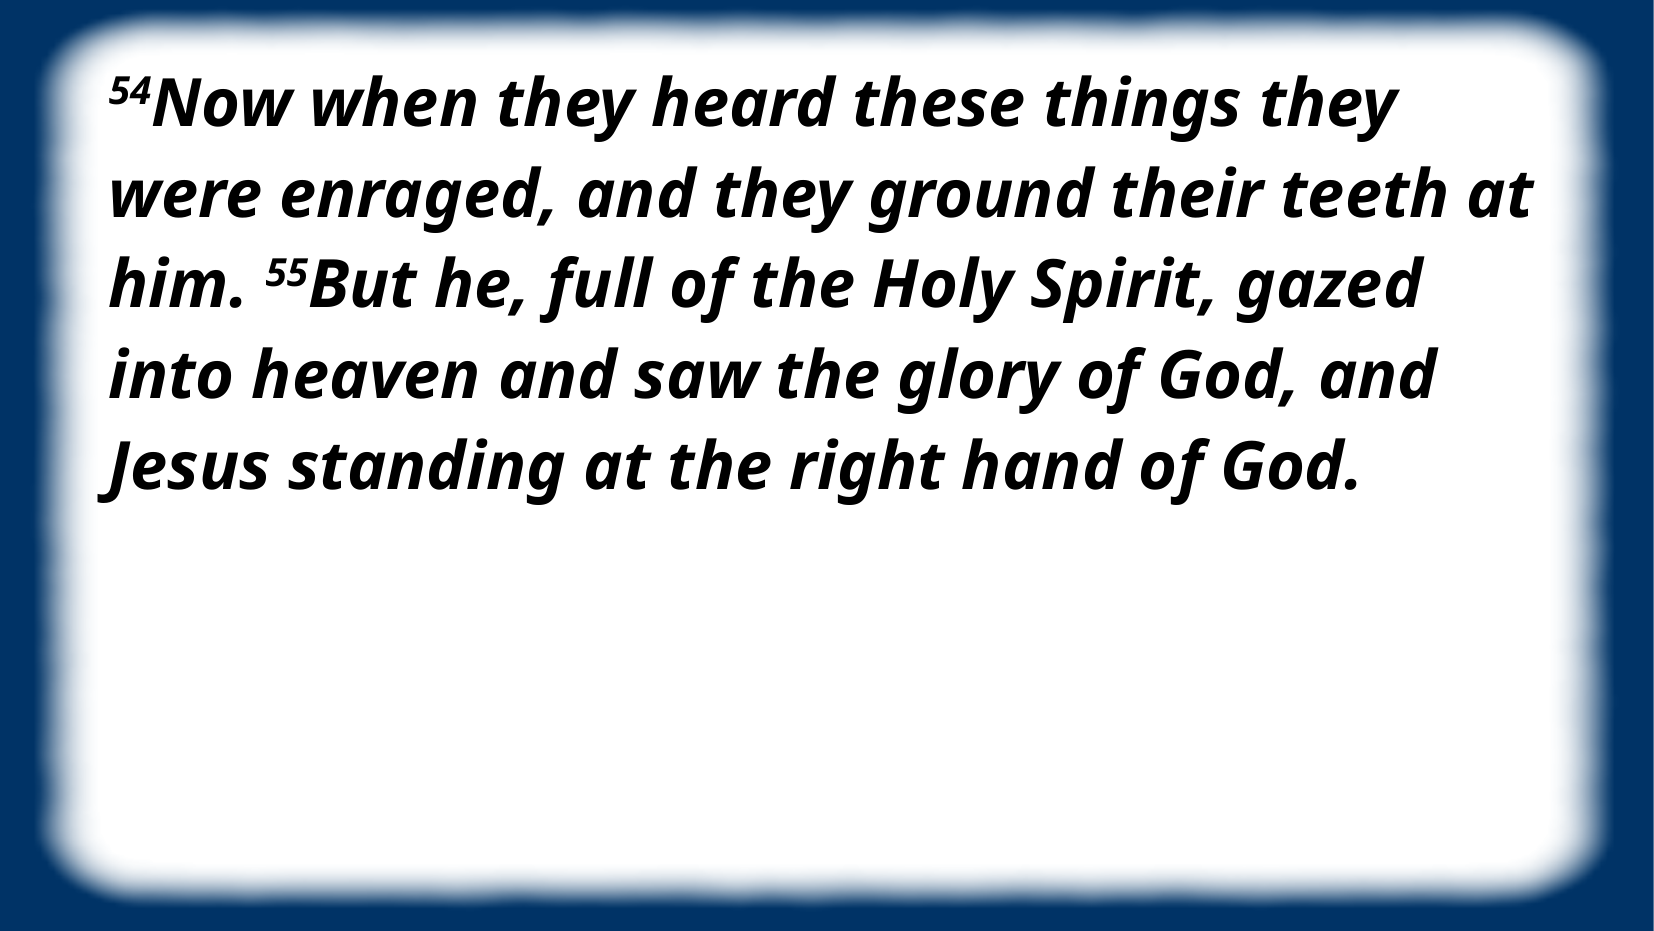

54Now when they heard these things they were enraged, and they ground their teeth at him. 55But he, full of the Holy Spirit, gazed into heaven and saw the glory of God, and Jesus standing at the right hand of God.